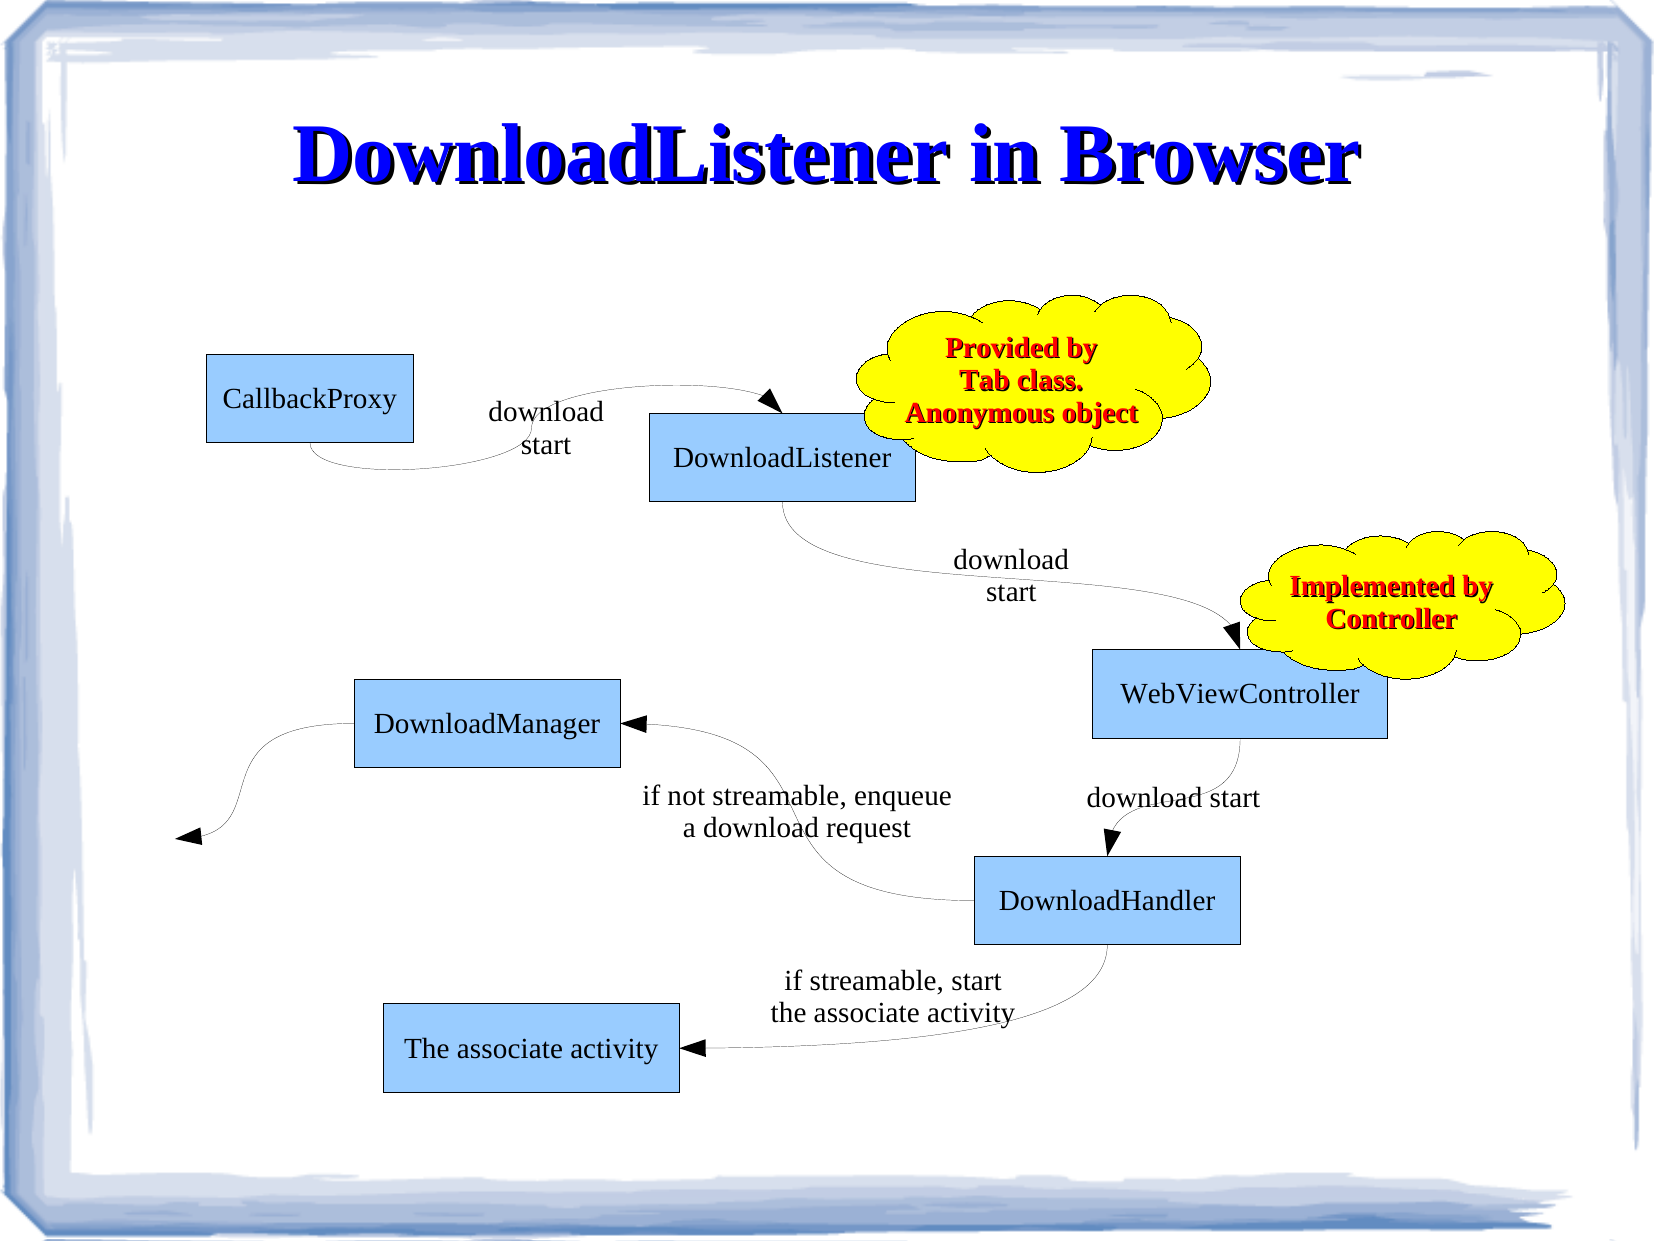

# DownloadListener in Browser
Provided by
Tab class.
Anonymous object
CallbackProxy
DownloadListener
Implemented by
Controller
WebViewController
DownloadManager
DownloadHandler
The associate activity